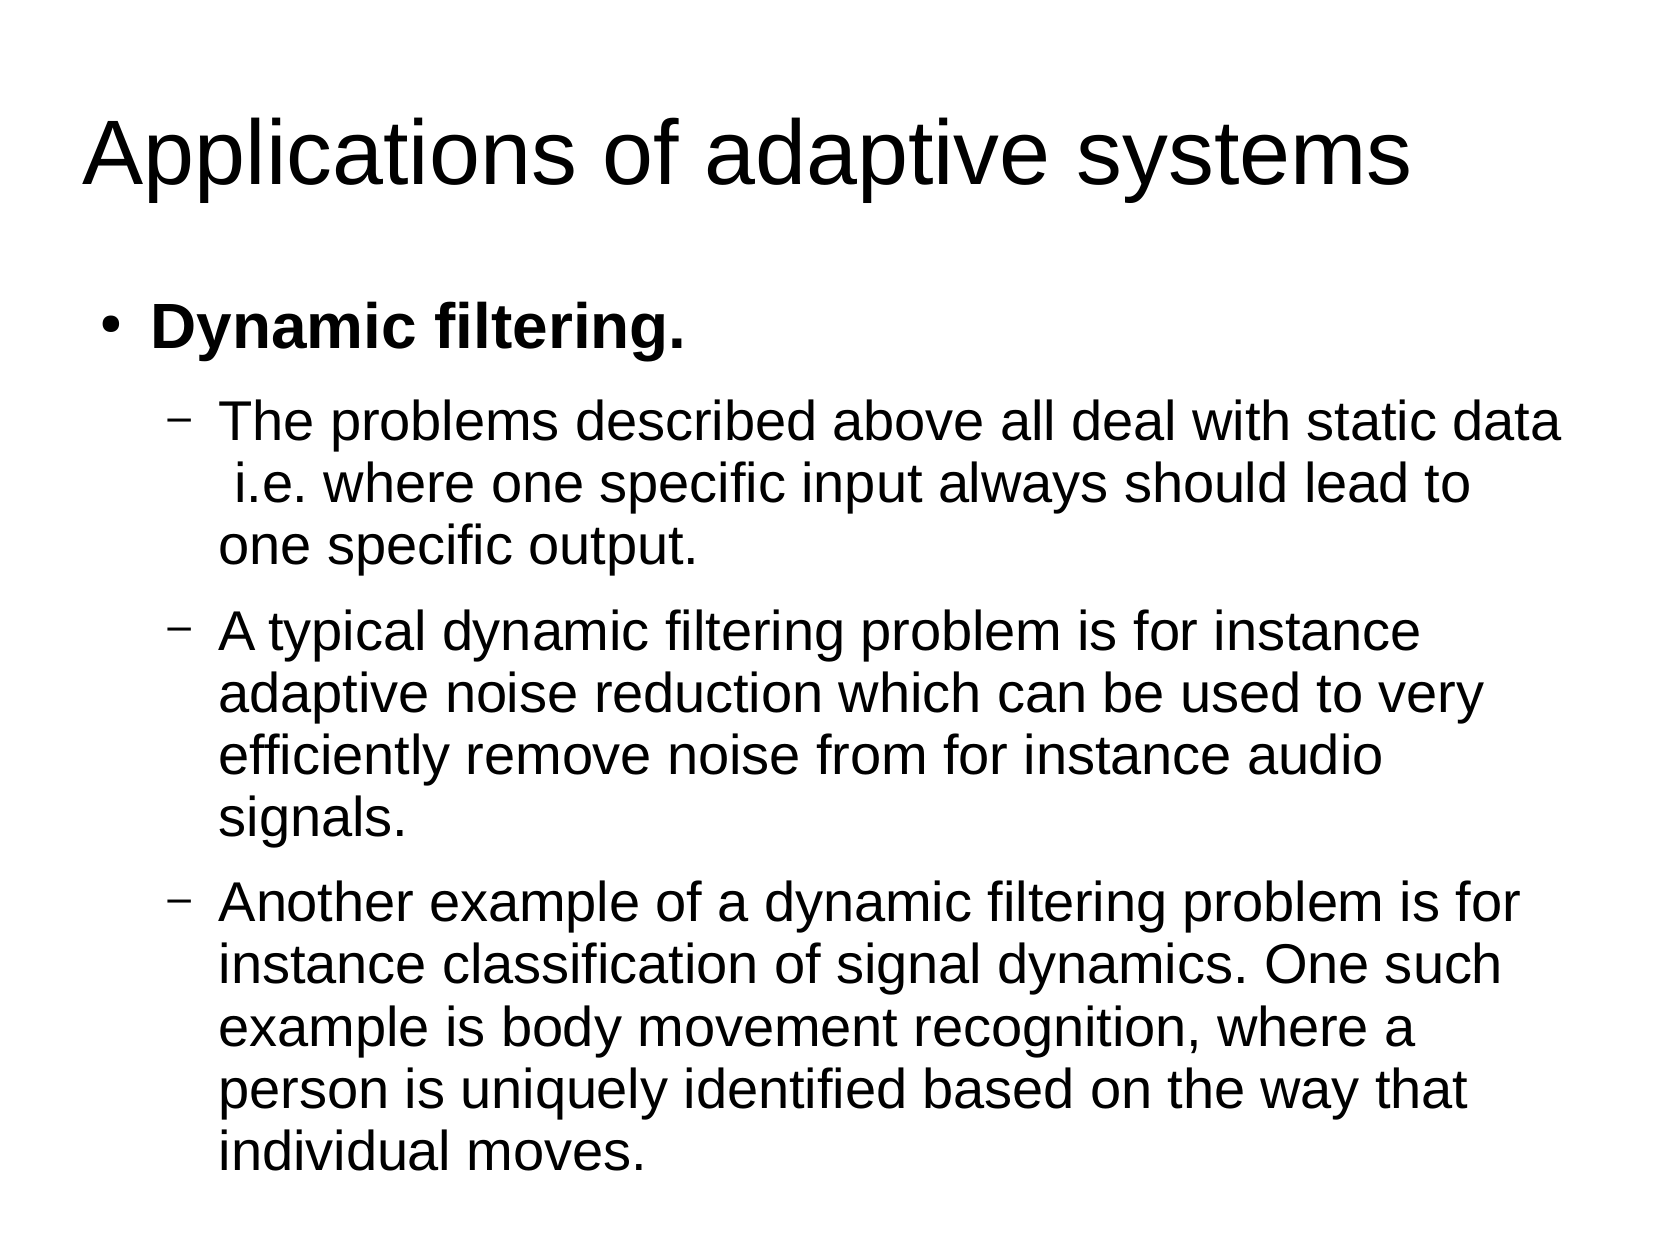

# Applications of adaptive systems
Dynamic filtering.
The problems described above all deal with static data ­ i.e. where one specific input always should lead to one specific output.
A typical dynamic filtering problem is for instance adaptive noise reduction which can be used to very efficiently remove noise from for instance audio signals.
Another example of a dynamic filtering problem is for instance classification of signal dynamics. One such example is body­ movement recognition, where a person is uniquely identified based on the way that individual moves.